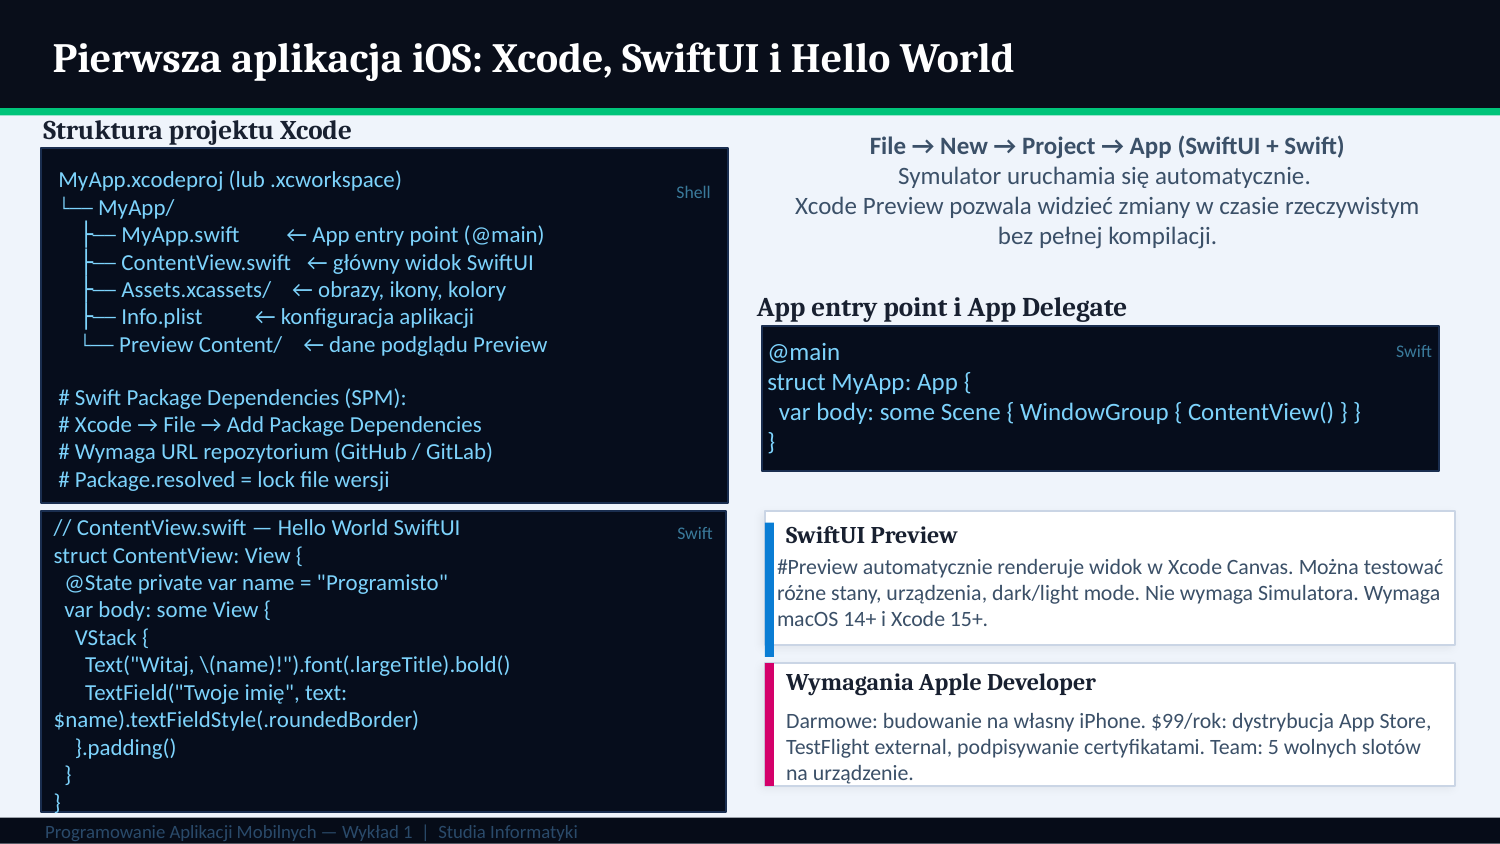

Pierwsza aplikacja iOS: Xcode, SwiftUI i Hello World
Struktura projektu Xcode
File → New → Project → App (SwiftUI + Swift)
Symulator uruchamia się automatycznie.
Xcode Preview pozwala widzieć zmiany w czasie rzeczywistym bez pełnej kompilacji.
MyApp.xcodeproj (lub .xcworkspace)
└── MyApp/
 ├── MyApp.swift ← App entry point (@main)
 ├── ContentView.swift ← główny widok SwiftUI
 ├── Assets.xcassets/ ← obrazy, ikony, kolory
 ├── Info.plist ← konfiguracja aplikacji
 └── Preview Content/ ← dane podglądu Preview
# Swift Package Dependencies (SPM):
# Xcode → File → Add Package Dependencies
# Wymaga URL repozytorium (GitHub / GitLab)
# Package.resolved = lock file wersji
Shell
App entry point i App Delegate
@main
struct MyApp: App {
  var body: some Scene { WindowGroup { ContentView() } }
}
Swift
// ContentView.swift — Hello World SwiftUI
struct ContentView: View {
  @State private var name = "Programisto"
  var body: some View {
    VStack {
      Text("Witaj, \(name)!").font(.largeTitle).bold()
      TextField("Twoje imię", text: $name).textFieldStyle(.roundedBorder)
    }.padding()
  }
}
SwiftUI Preview
Swift
#Preview automatycznie renderuje widok w Xcode Canvas. Można testować różne stany, urządzenia, dark/light mode. Nie wymaga Simulatora. Wymaga macOS 14+ i Xcode 15+.
Wymagania Apple Developer
Darmowe: budowanie na własny iPhone. $99/rok: dystrybucja App Store, TestFlight external, podpisywanie certyfikatami. Team: 5 wolnych slotów na urządzenie.
Programowanie Aplikacji Mobilnych — Wykład 1 | Studia Informatyki